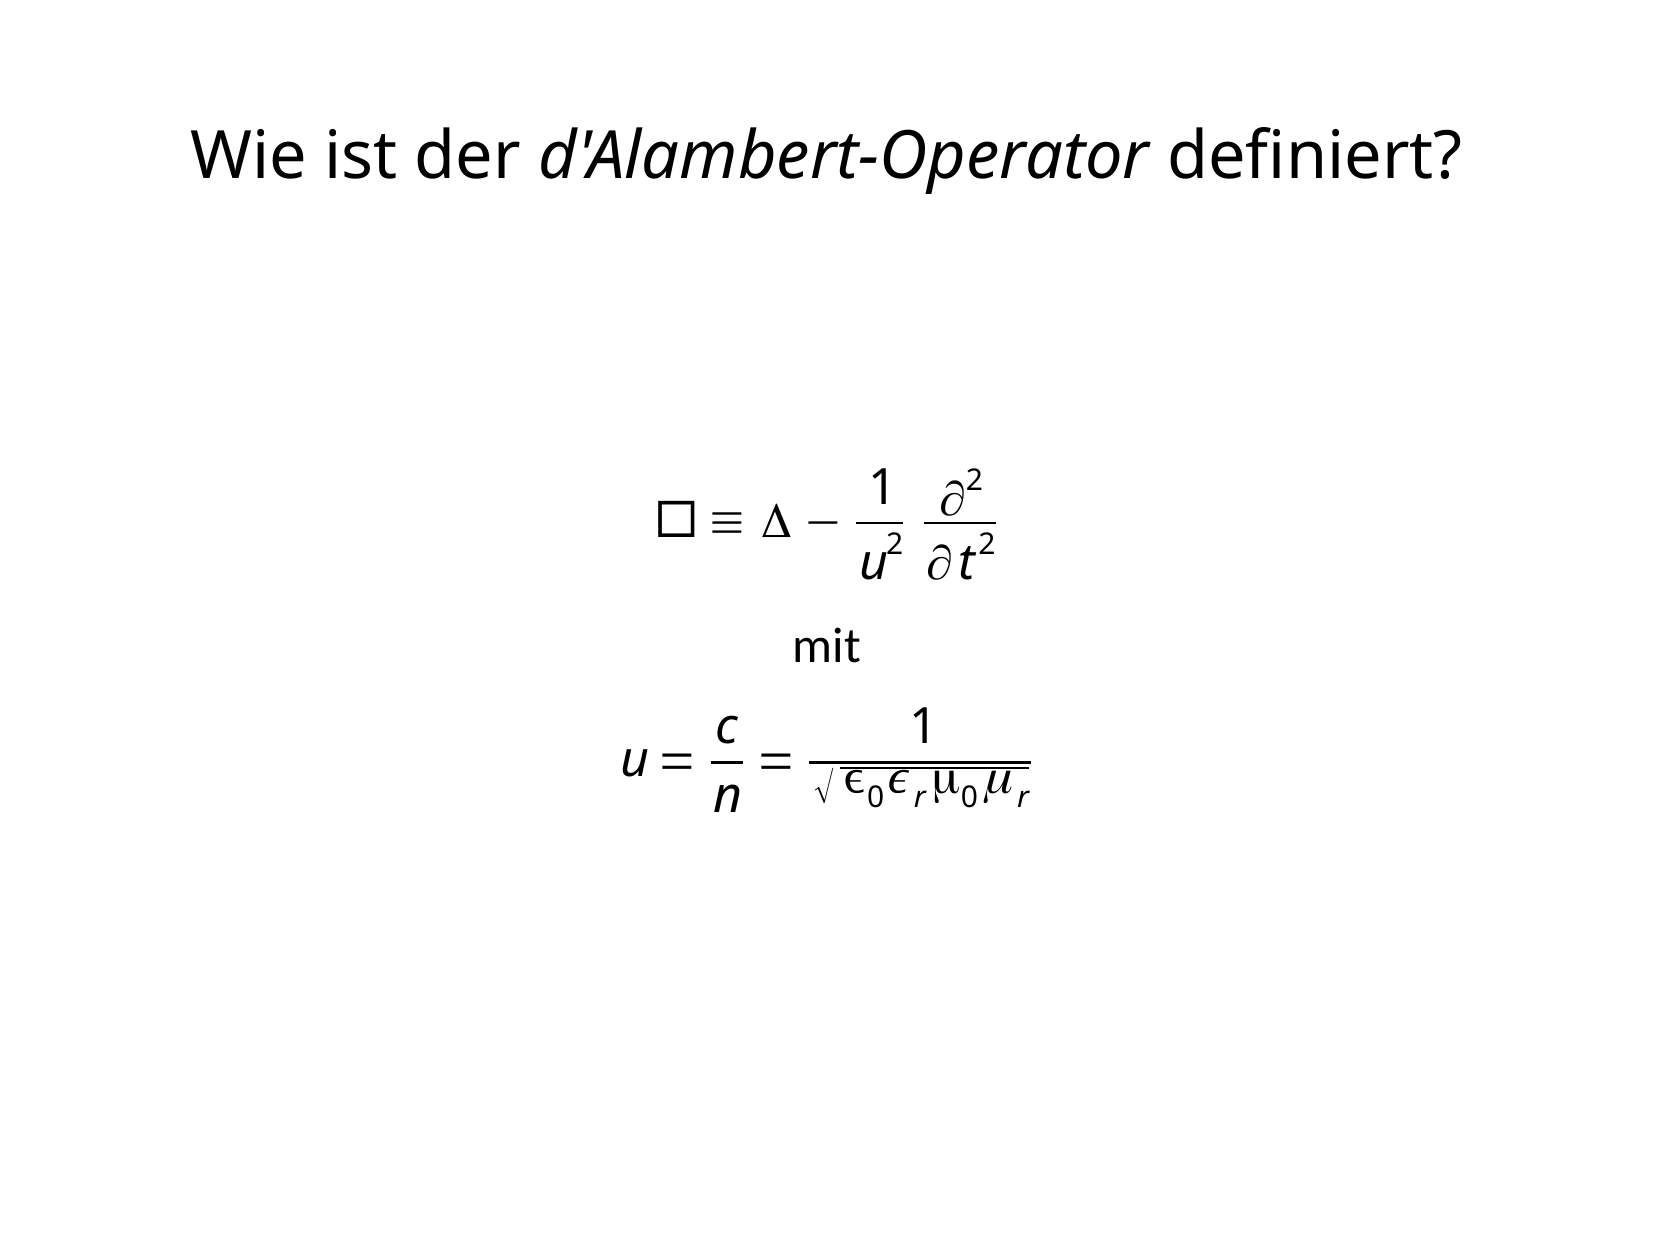

# Wie ist der d'Alambert-Operator definiert?
mit